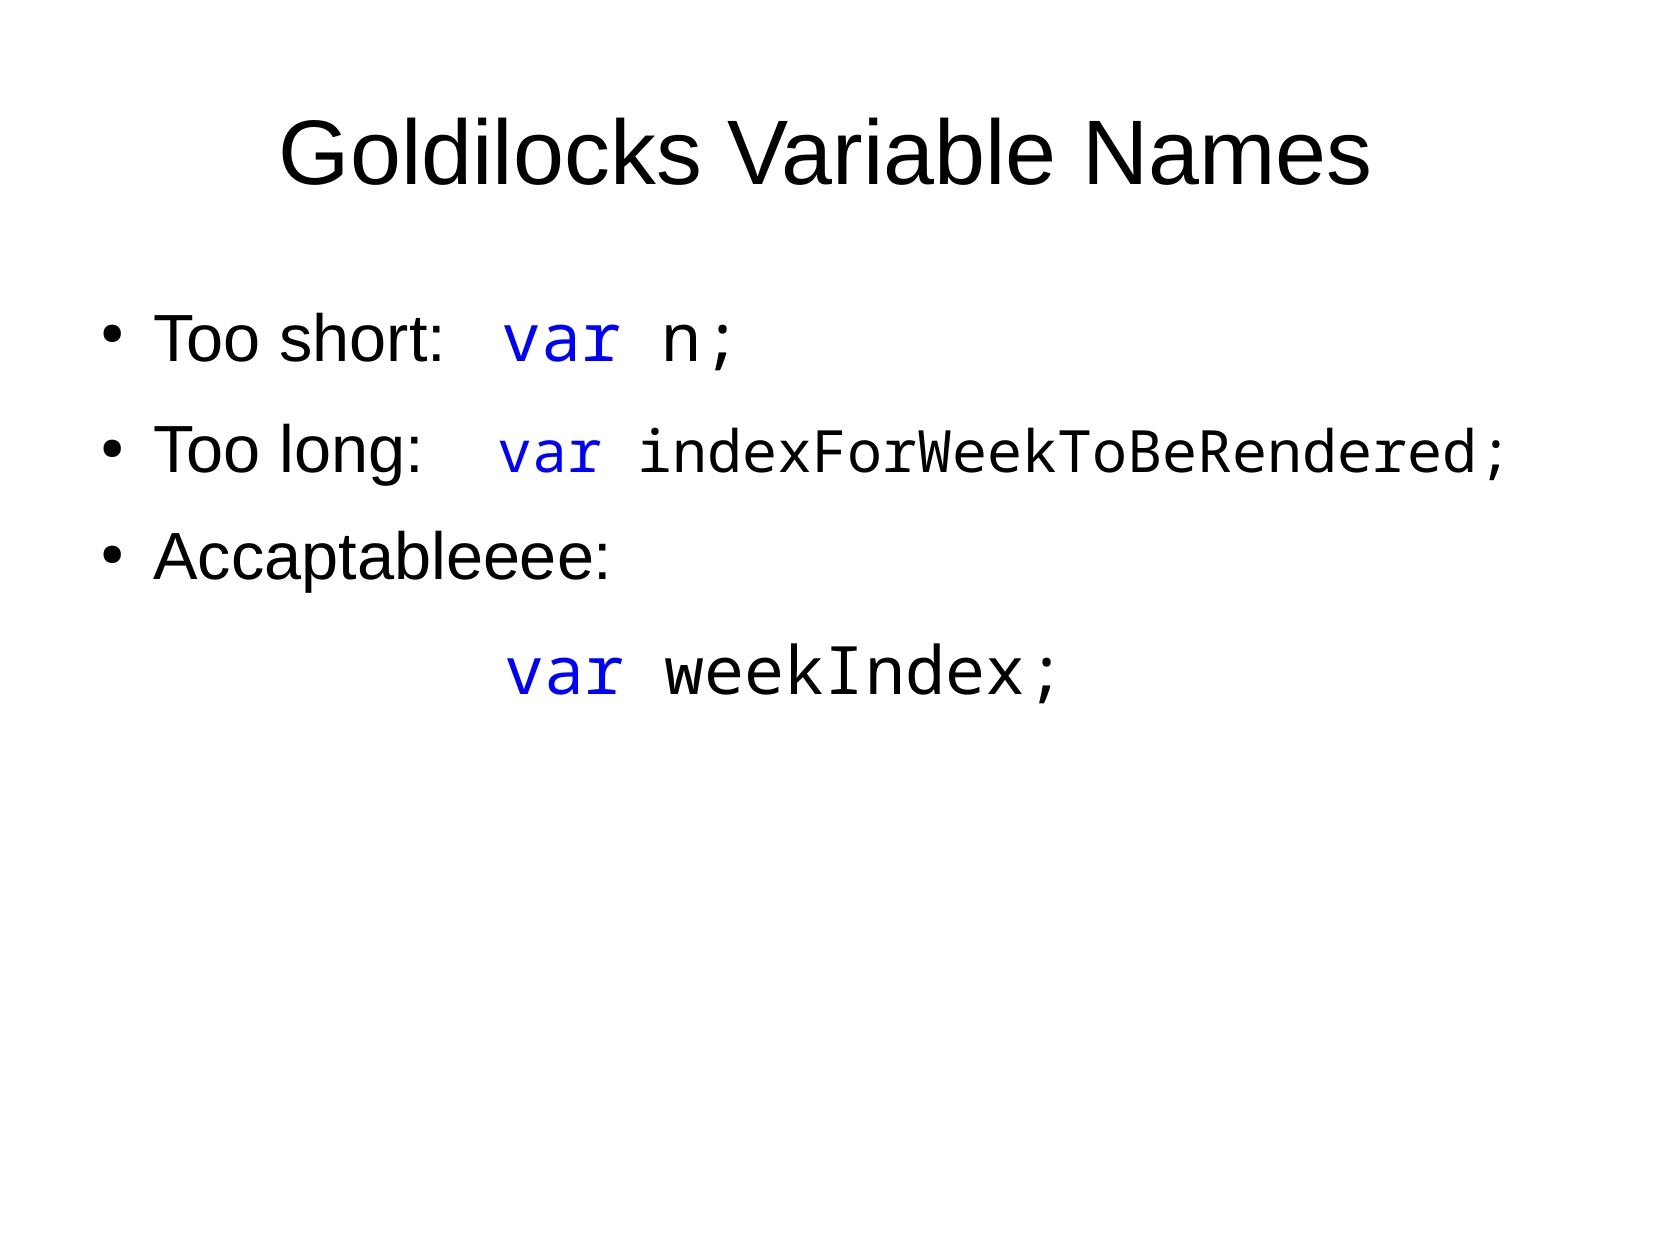

# Goldilocks Variable Names
Too short: var n;
Too long: var indexForWeekToBeRendered;
Accaptableeee:
 var weekIndex;